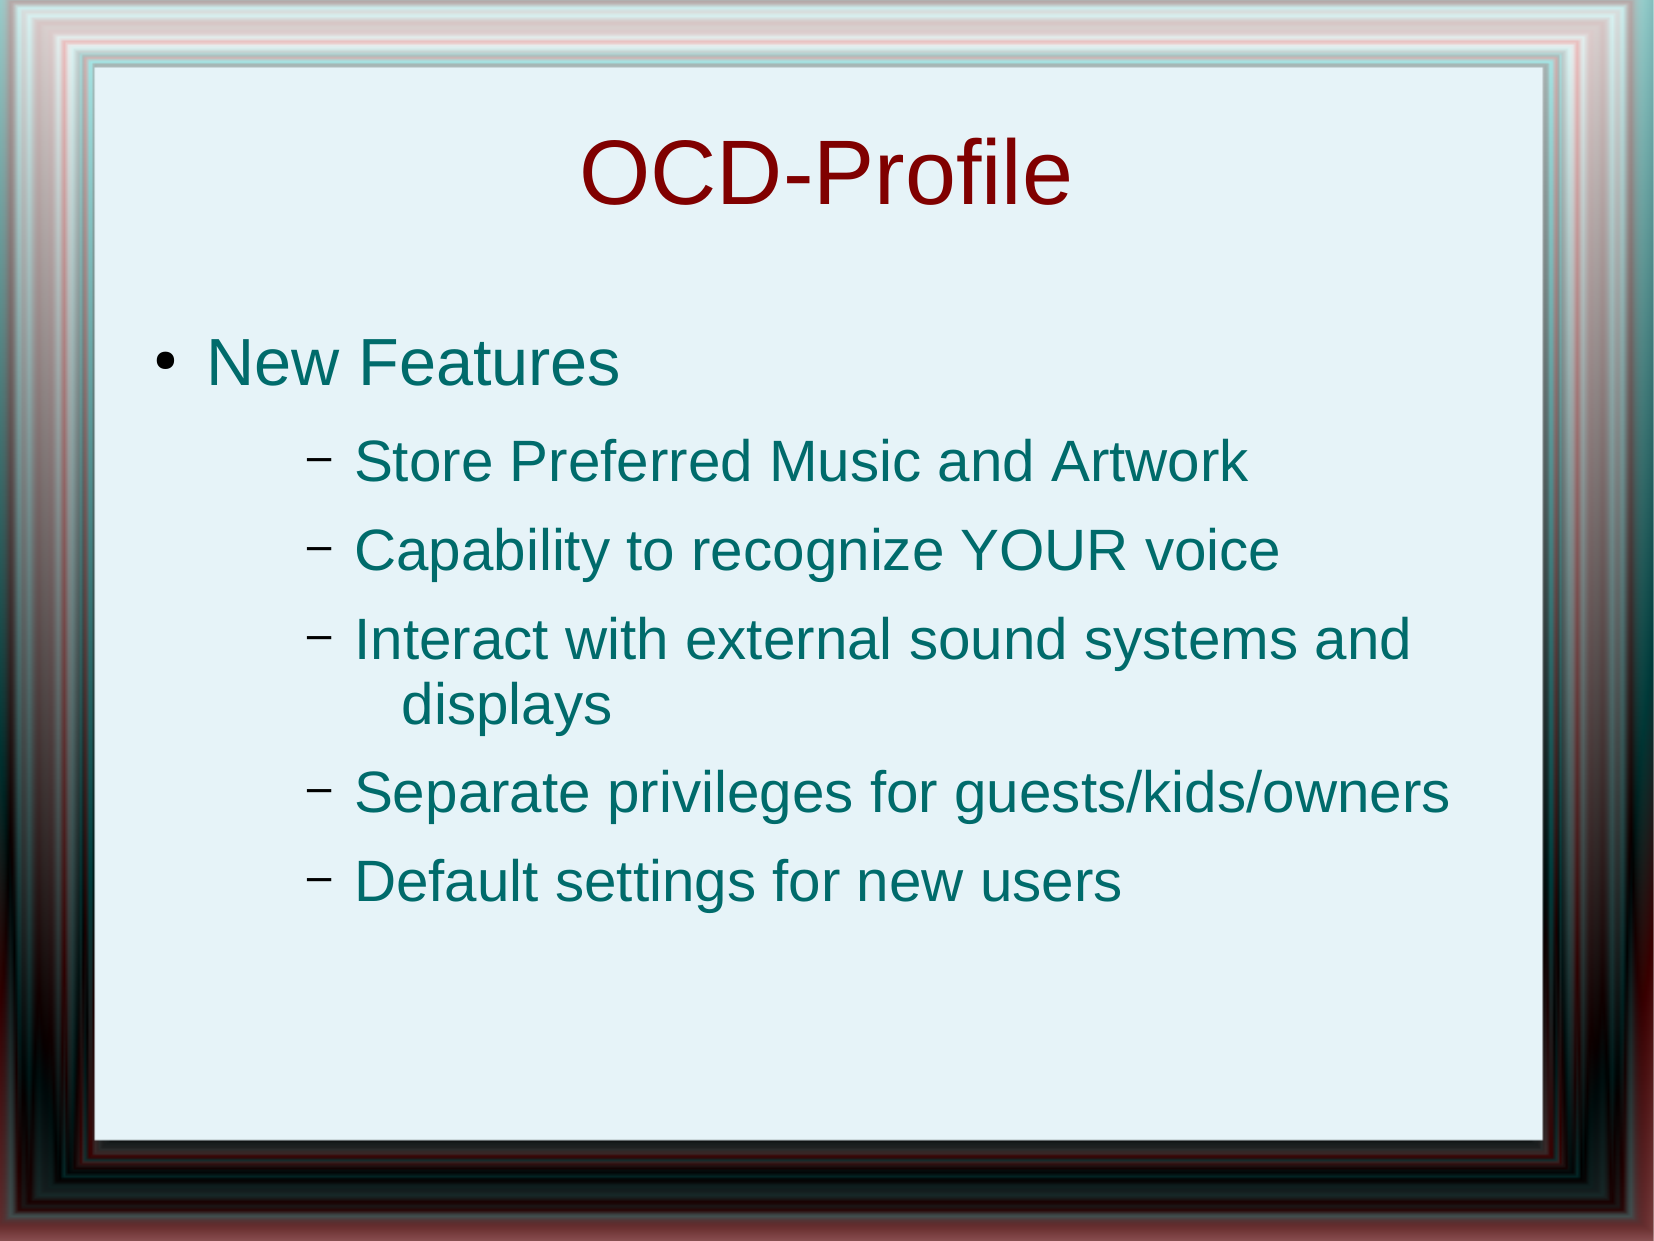

# OCD-Profile
New Features
Store Preferred Music and Artwork
Capability to recognize YOUR voice
Interact with external sound systems and displays
Separate privileges for guests/kids/owners
Default settings for new users